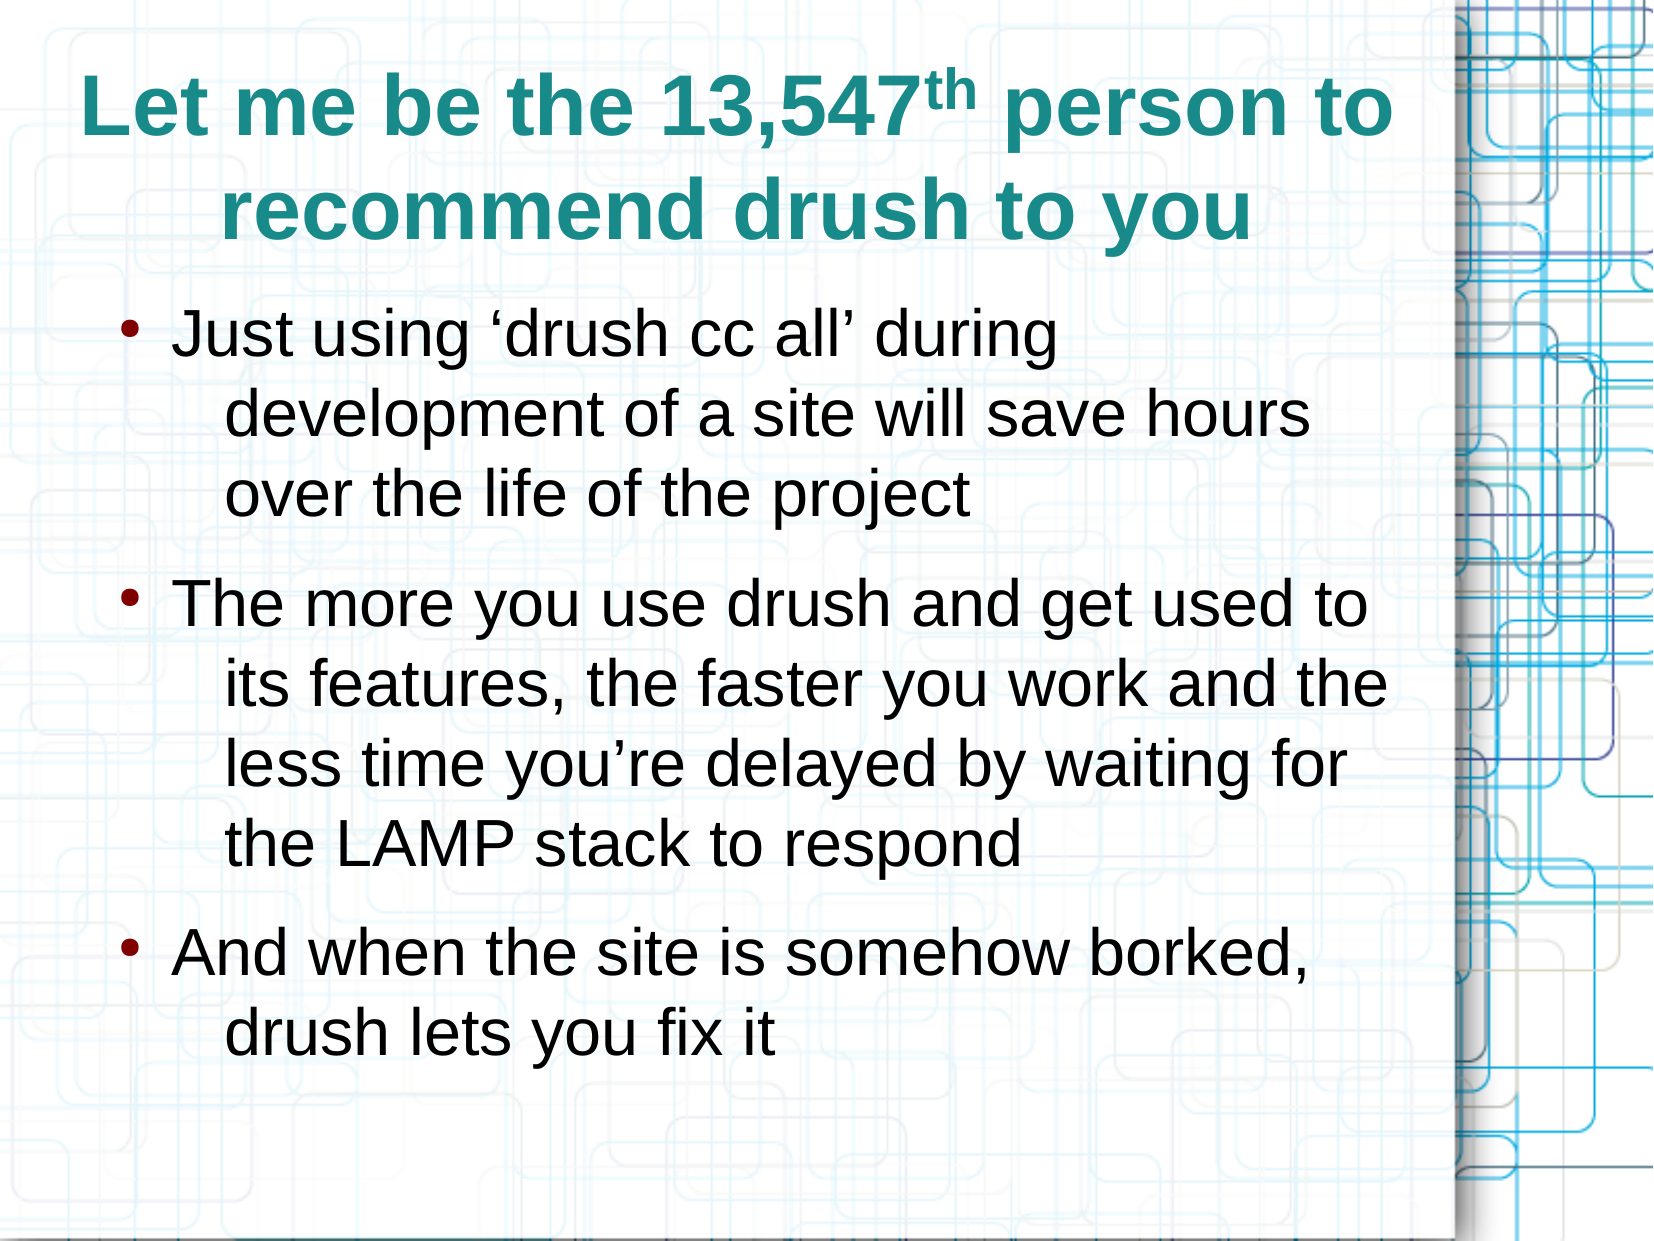

# Let me be the 13,547th person to recommend drush to you
Just using ‘drush cc all’ during development of a site will save hours over the life of the project
The more you use drush and get used to its features, the faster you work and the less time you’re delayed by waiting for the LAMP stack to respond
And when the site is somehow borked, drush lets you fix it